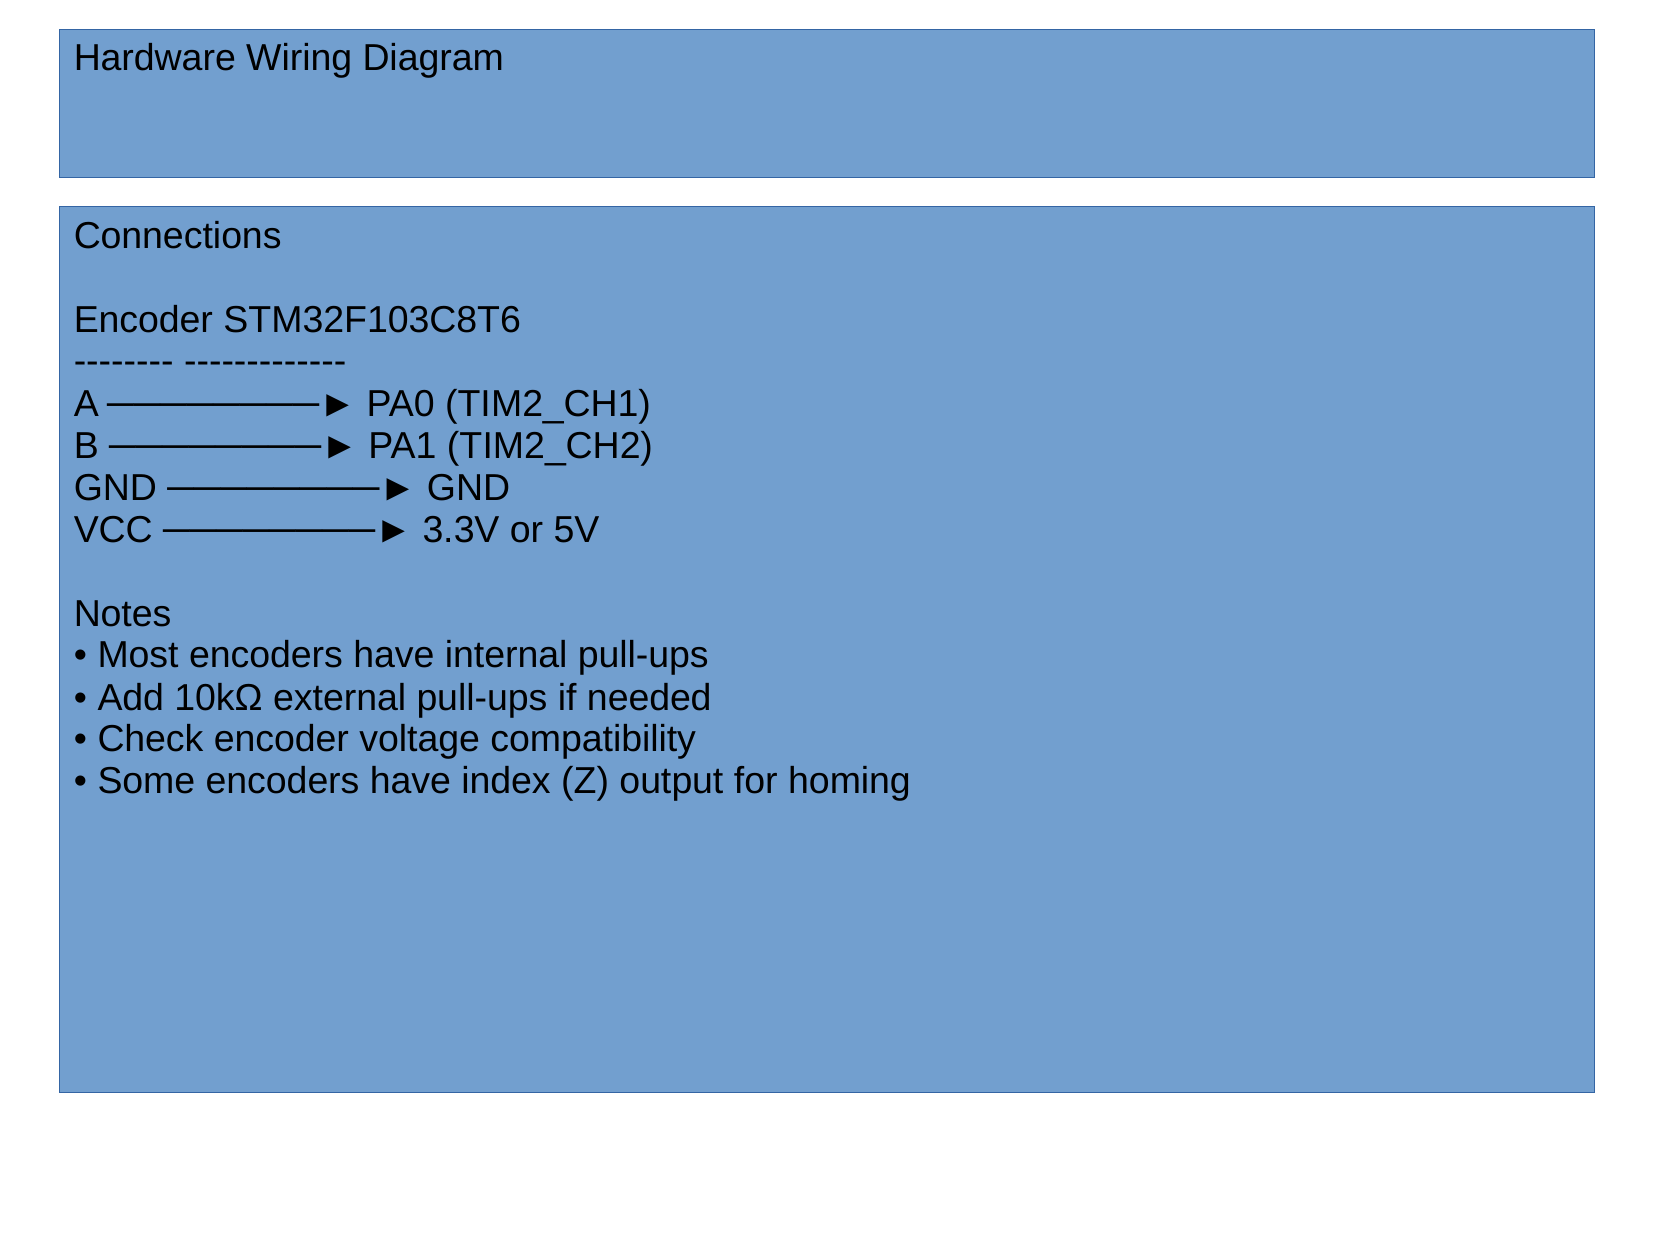

Hardware Wiring Diagram
Connections
Encoder STM32F103C8T6
-------- -------------
A ────────► PA0 (TIM2_CH1)
B ────────► PA1 (TIM2_CH2)
GND ────────► GND
VCC ────────► 3.3V or 5V
Notes
• Most encoders have internal pull-ups
• Add 10kΩ external pull-ups if needed
• Check encoder voltage compatibility
• Some encoders have index (Z) output for homing